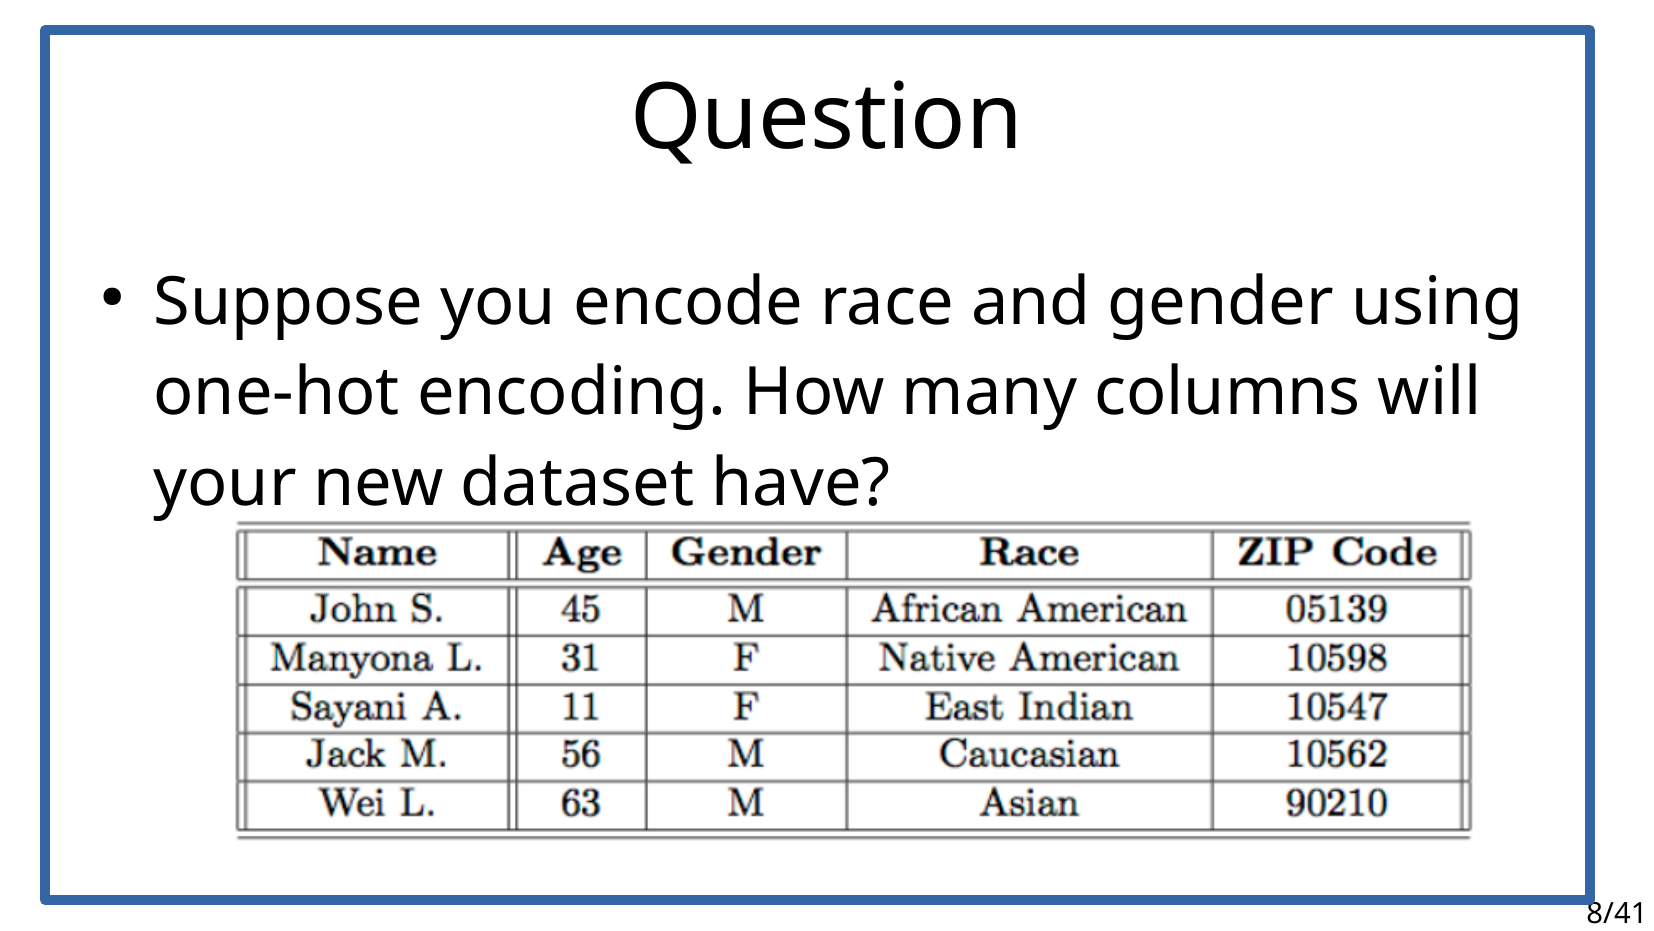

# Question
Suppose you encode race and gender using one-hot encoding. How many columns will your new dataset have?
8